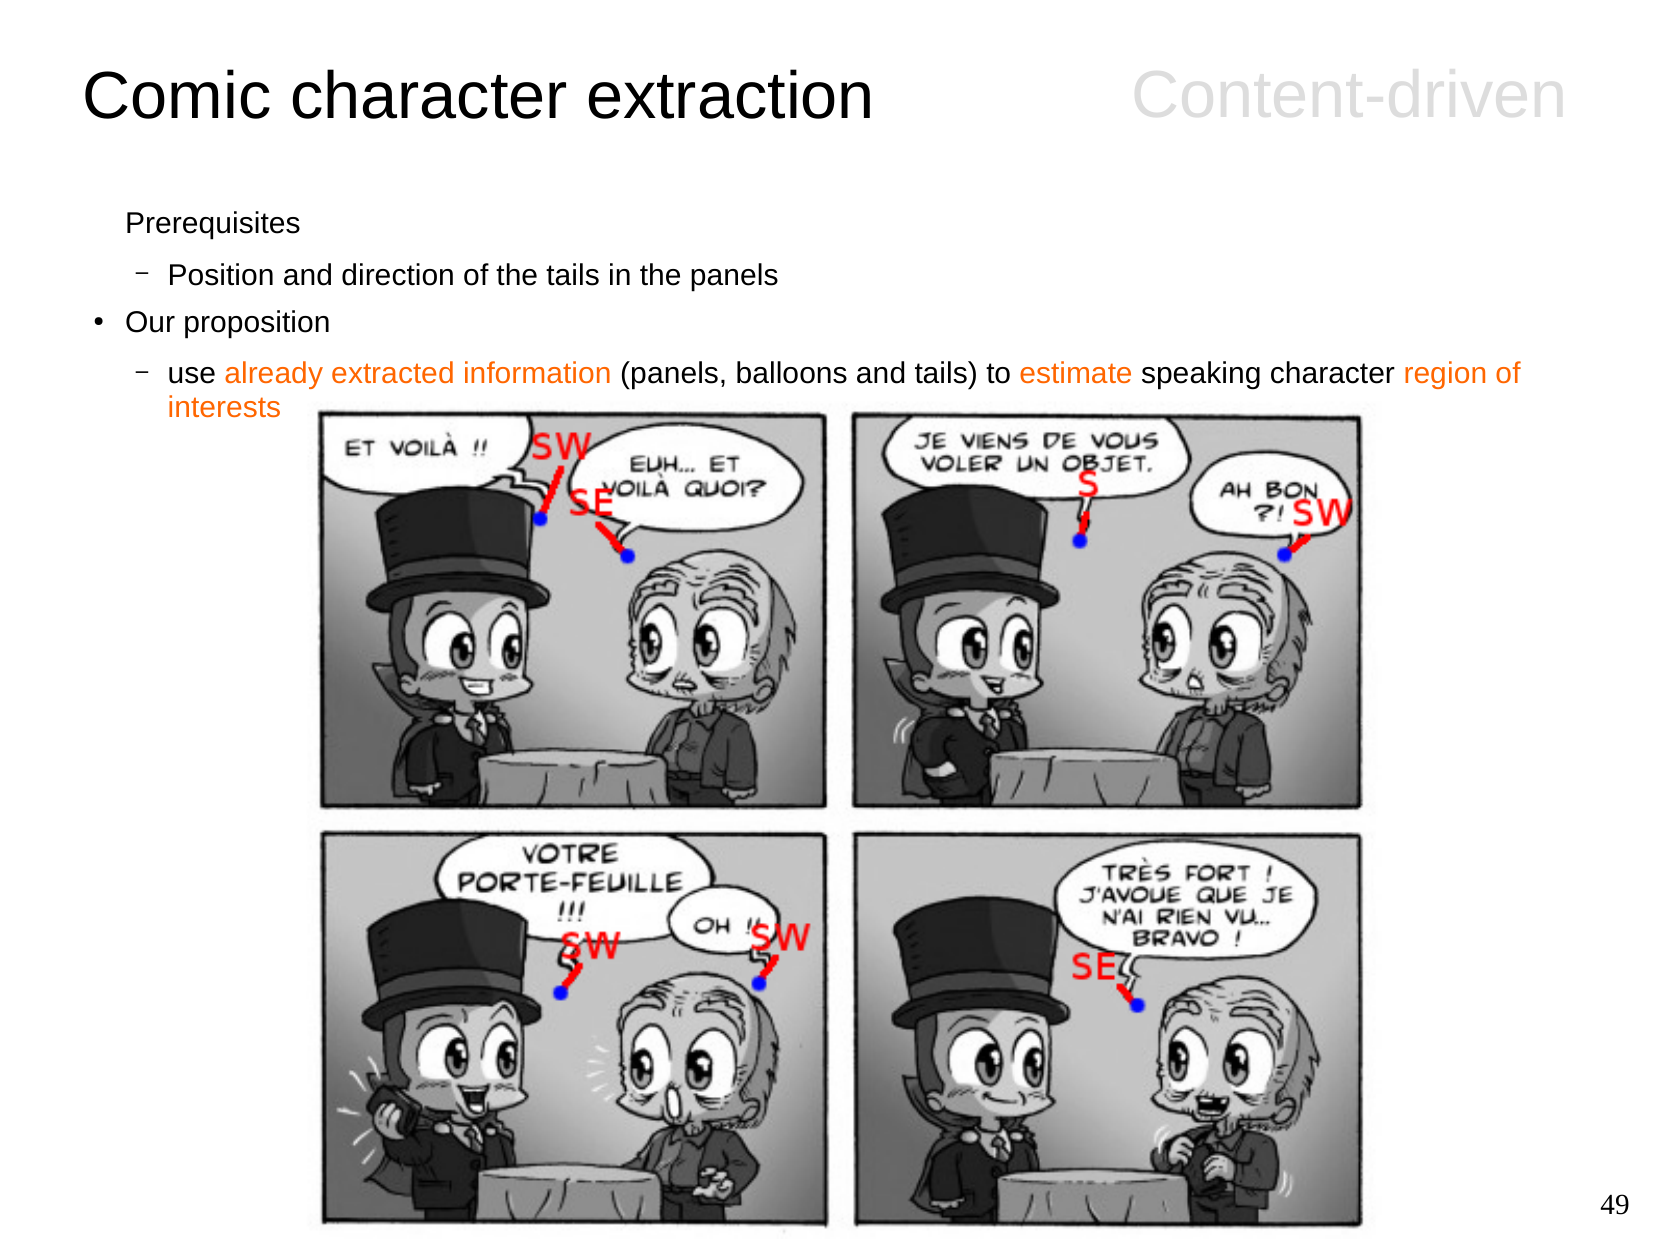

# Comic character extraction
Prerequisites
Position and direction of the tails in the panels
Our proposition
use already extracted information (panels, balloons and tails) to estimate speaking character region of interests
49